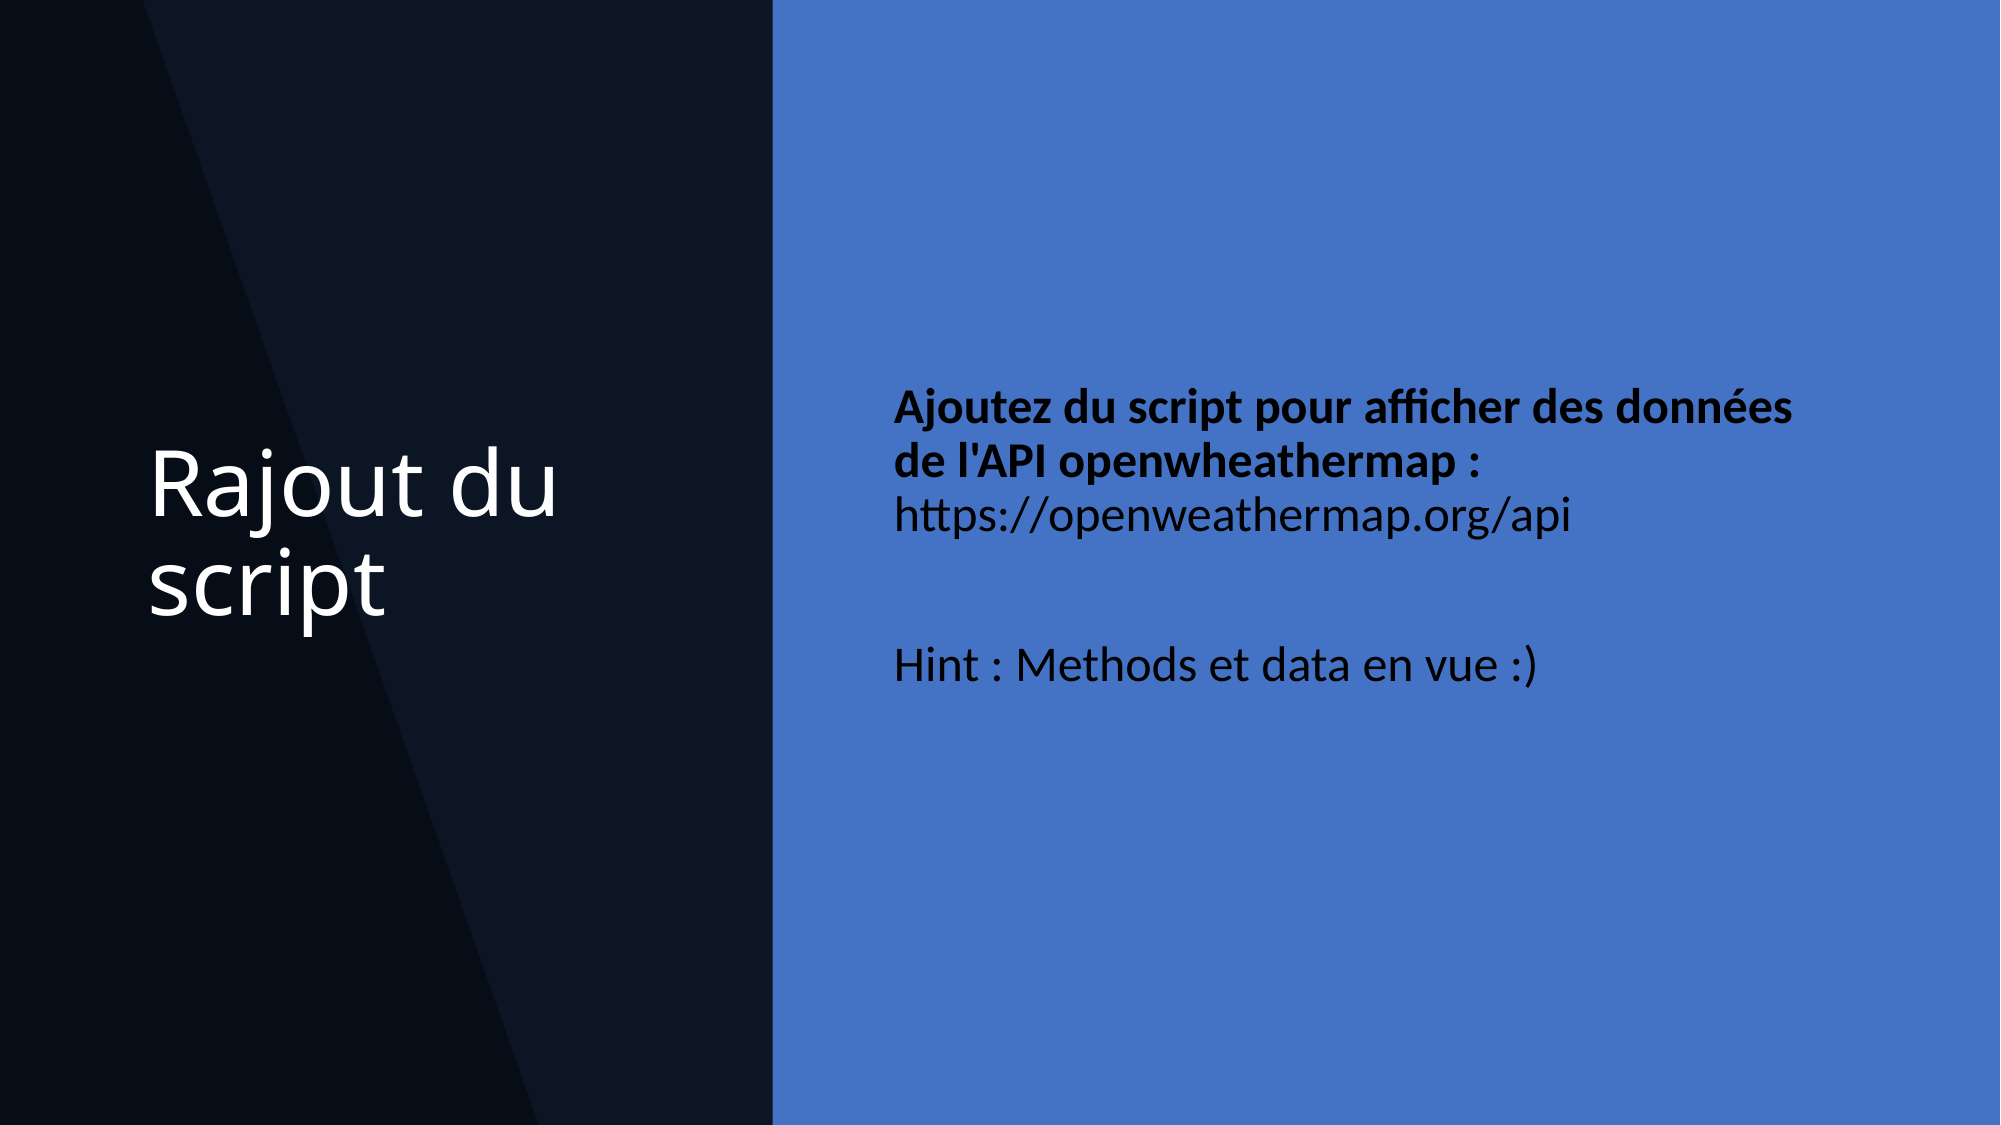

# Rajout du script
Ajoutez du script pour afficher des données de l'API openwheathermap : https://openweathermap.org/api
Hint : Methods et data en vue :)